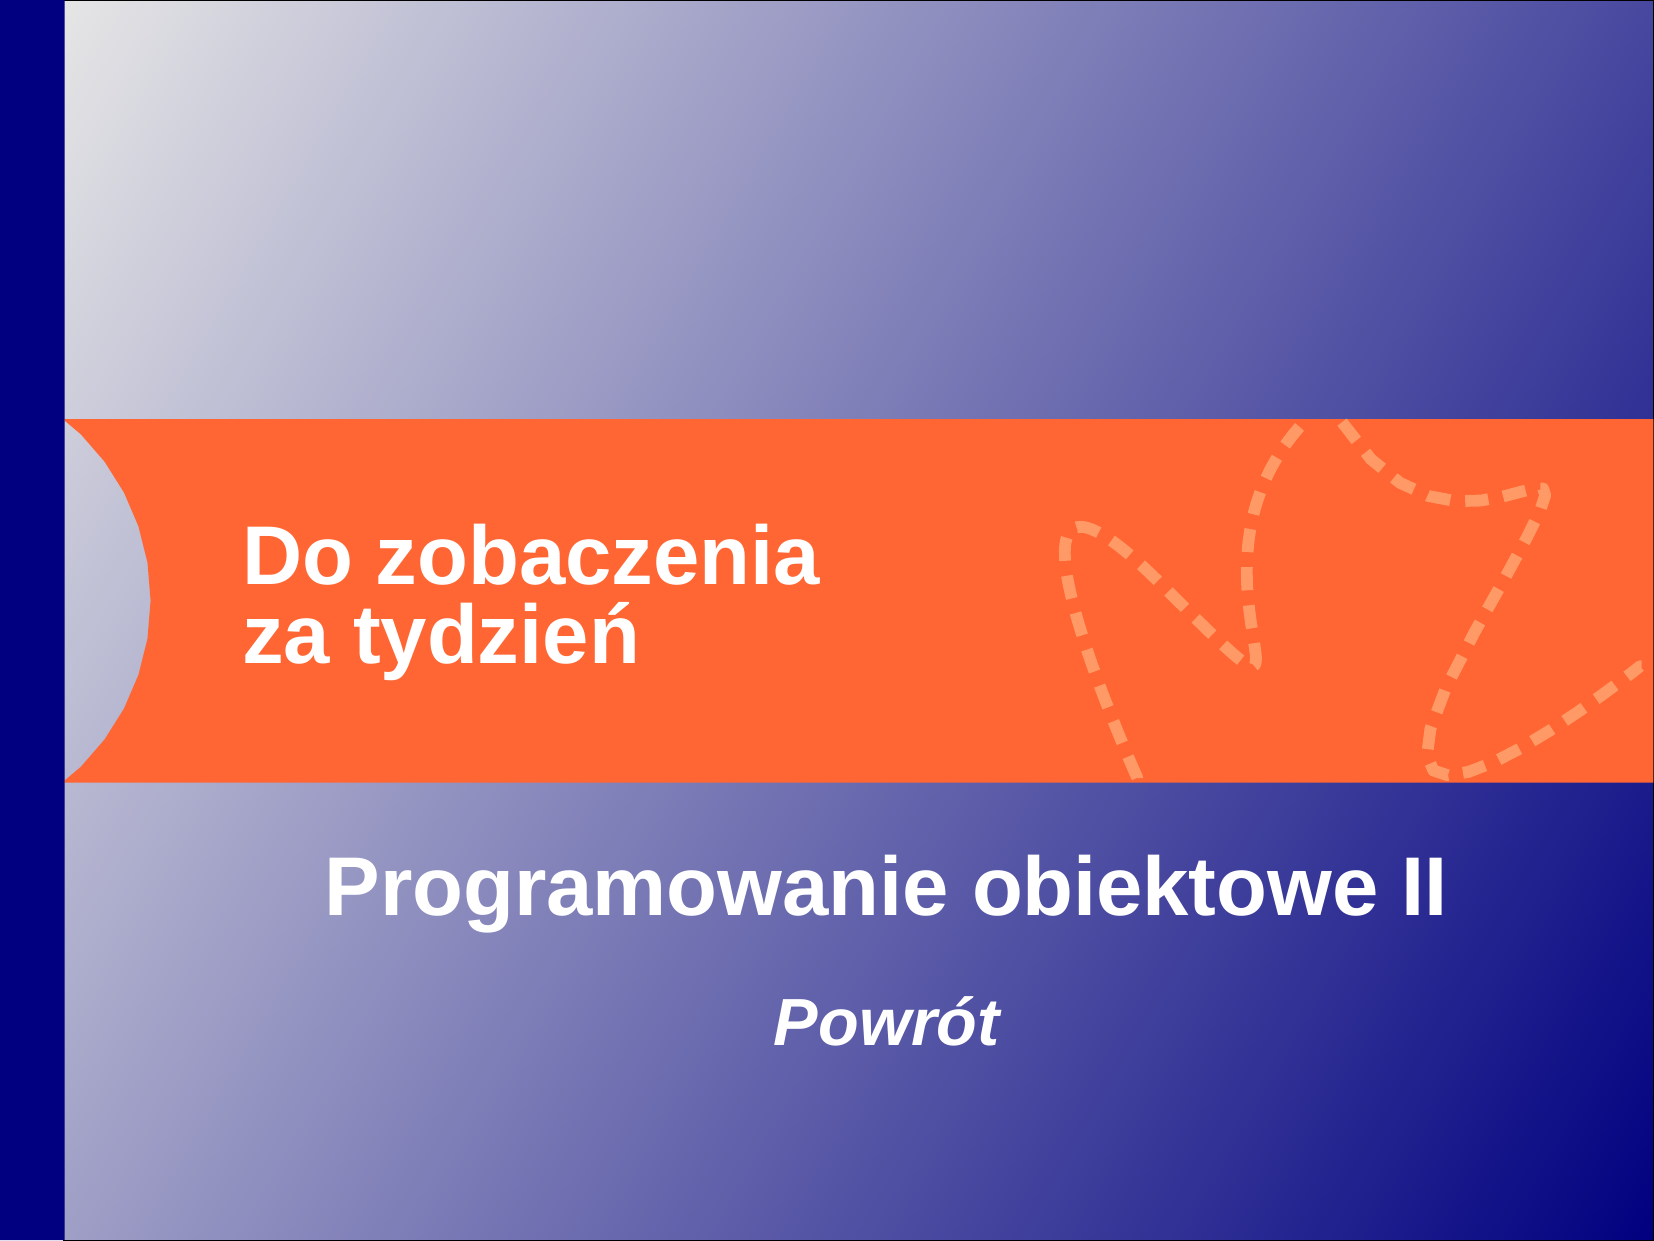

# Do zobaczenia za tydzień
Programowanie obiektowe II
Powrót